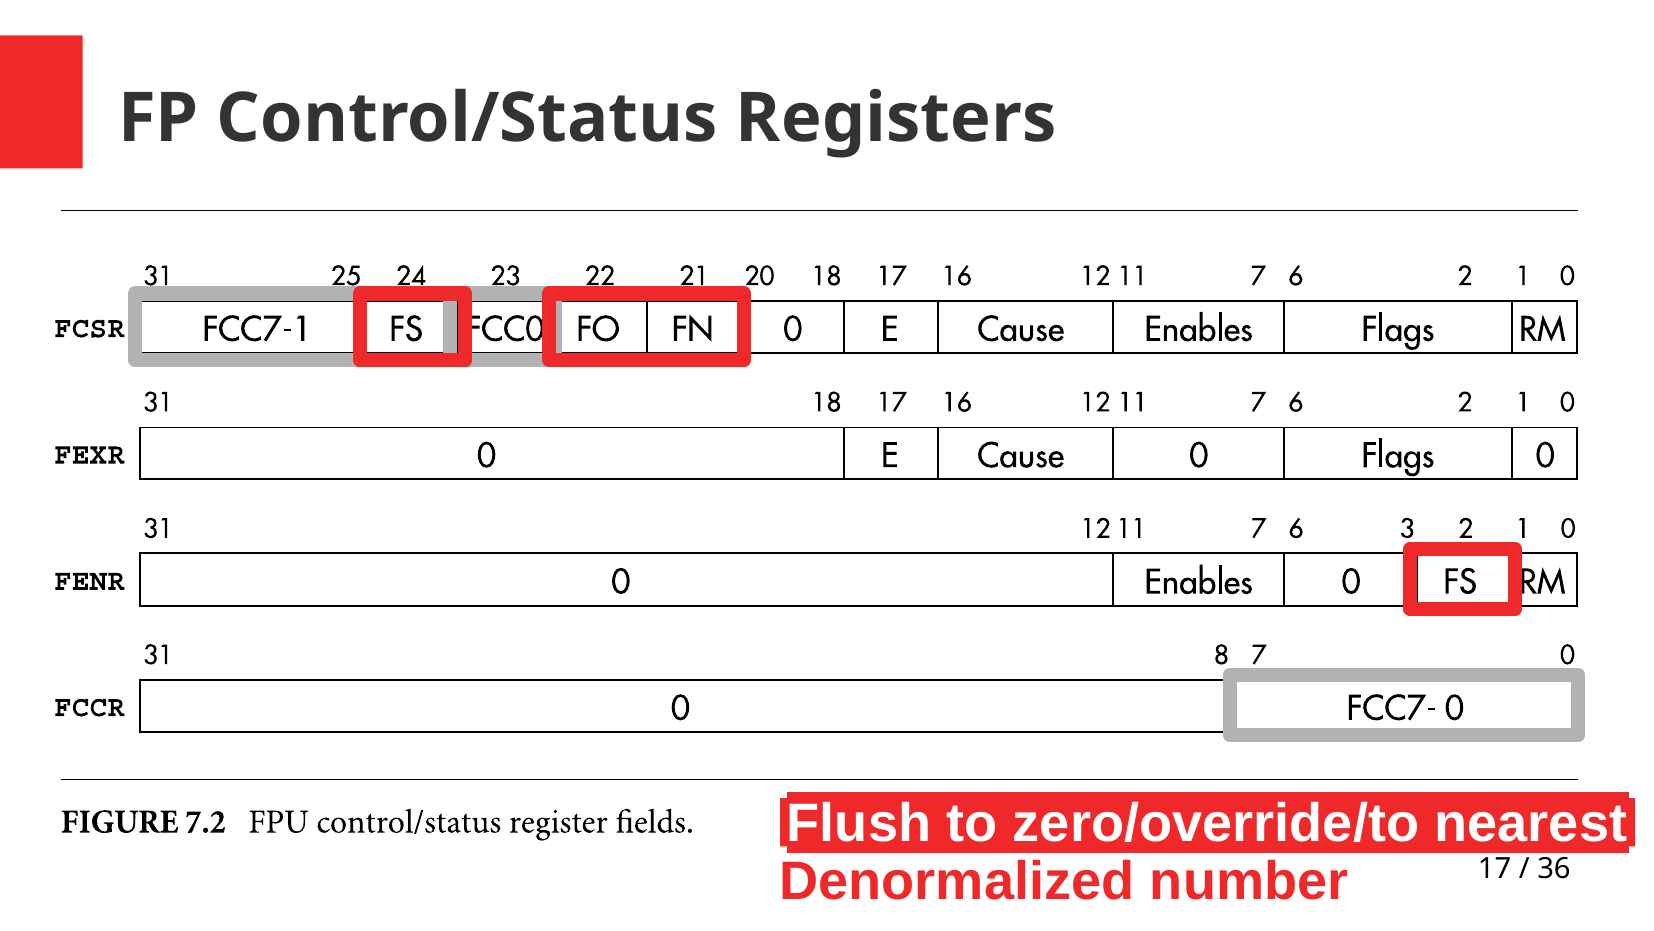

# FP Control/Status Registers
Flush to zero/override/to nearest
Denormalized number
17